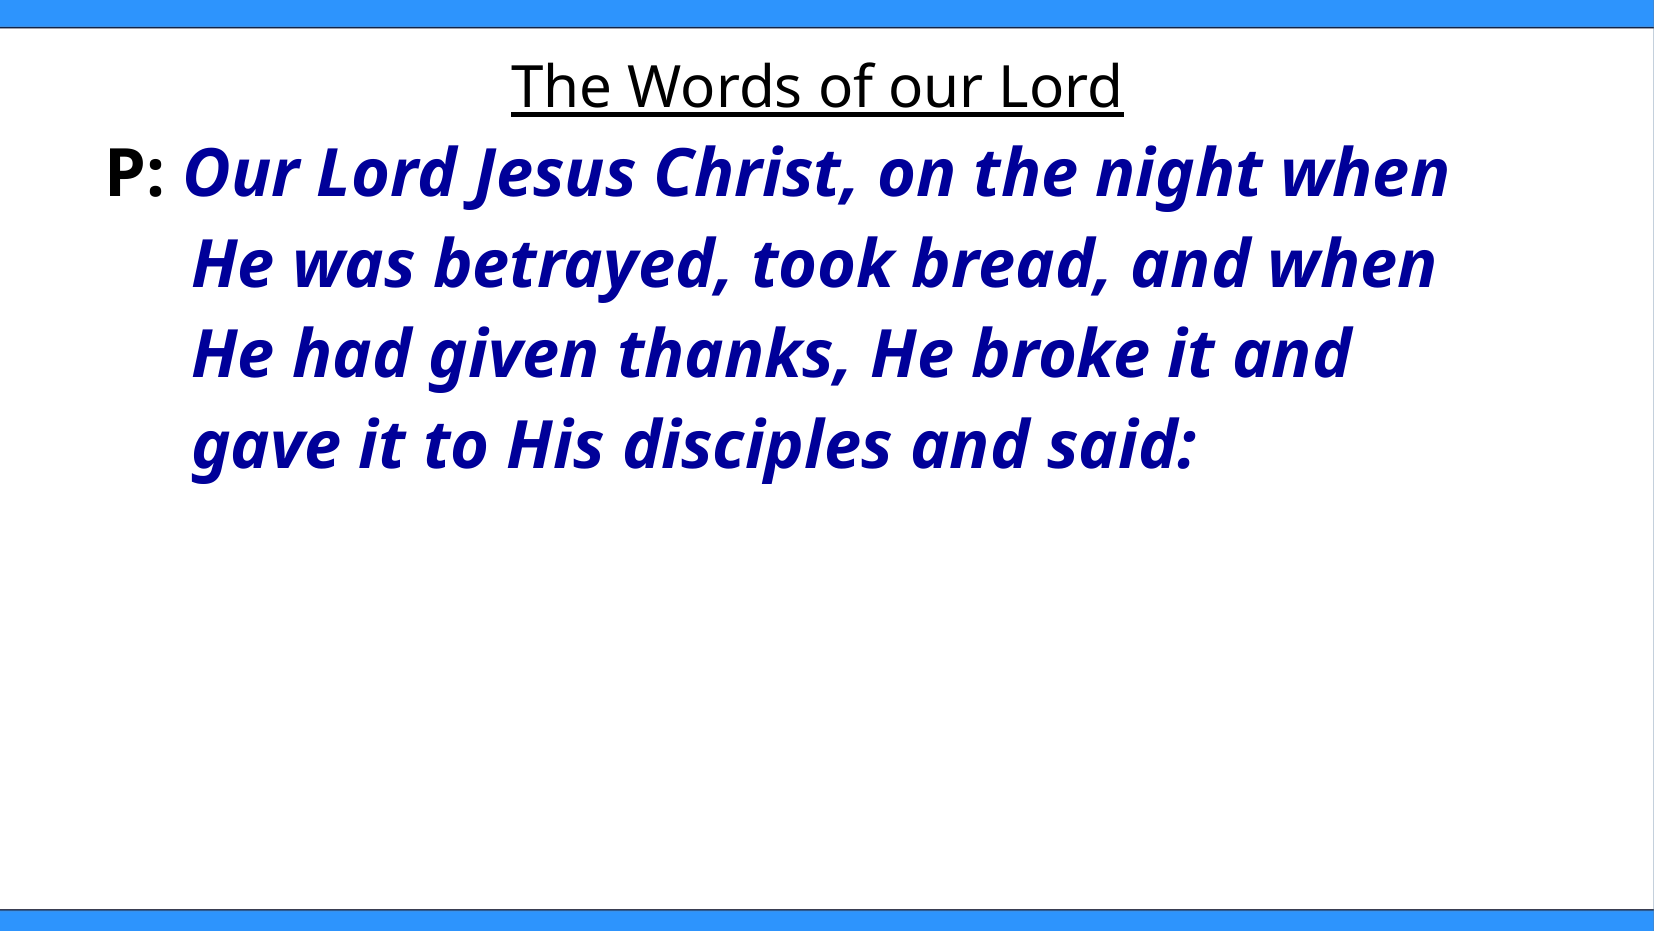

The Words of our Lord
P: Our Lord Jesus Christ, on the night when
 He was betrayed, took bread, and when
 He had given thanks, He broke it and
 gave it to His disciples and said: